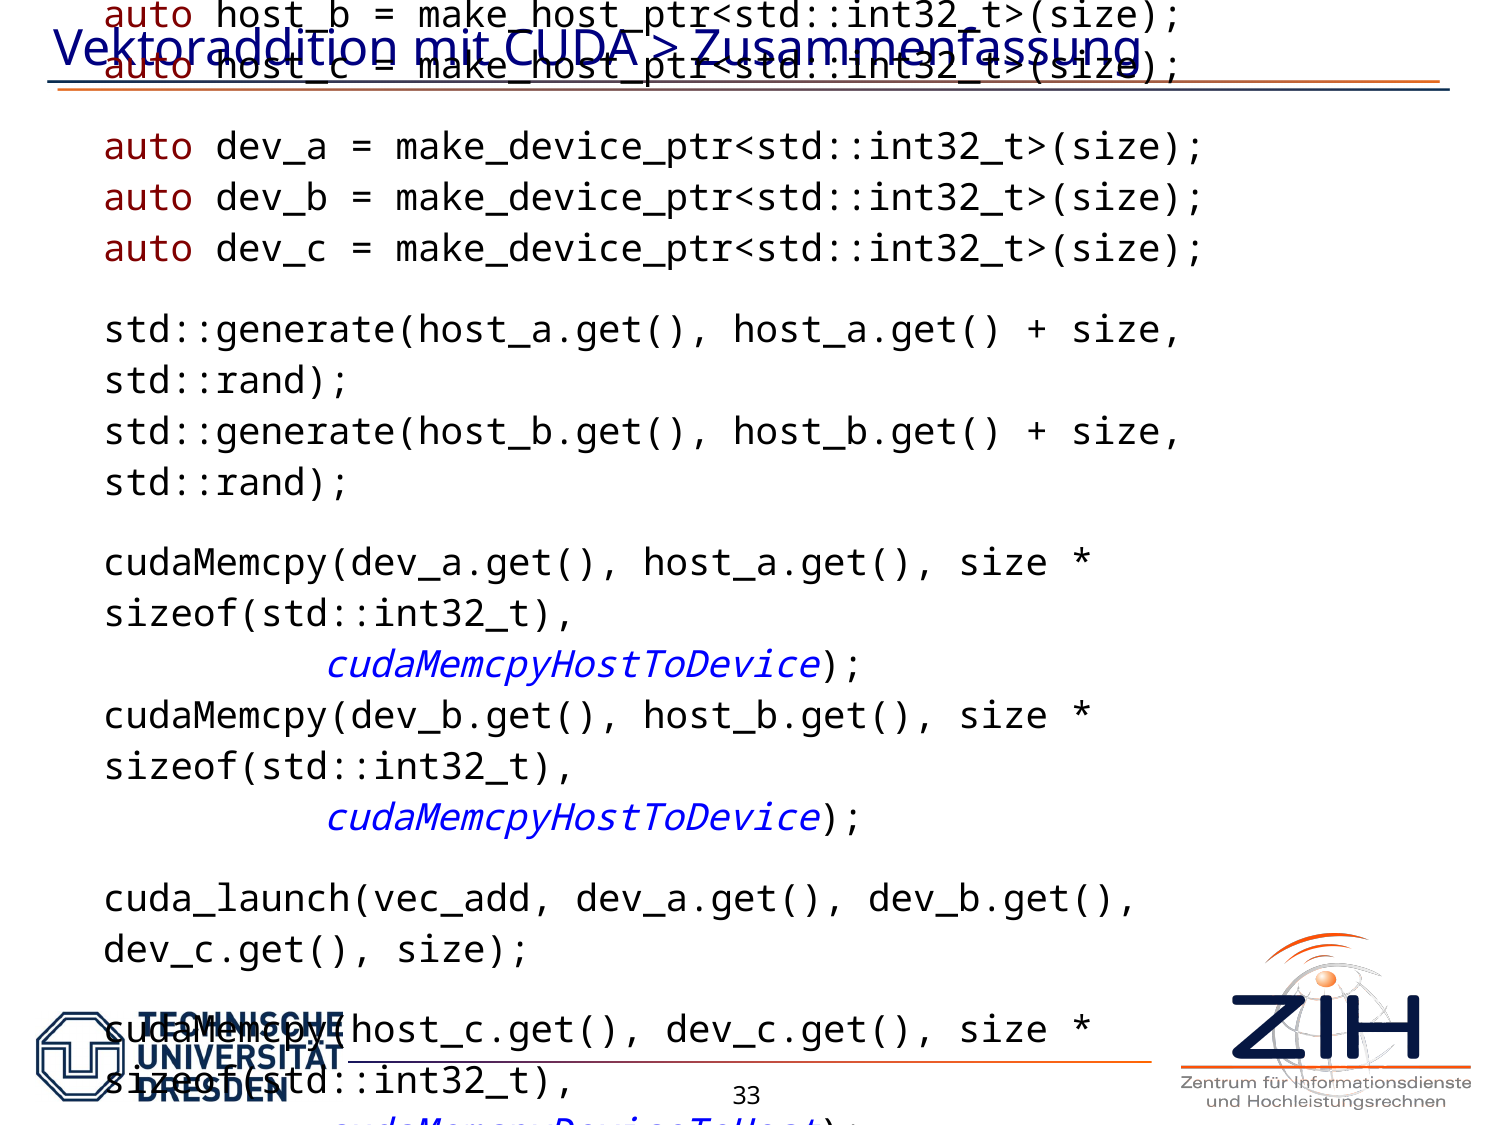

constexpr auto size = 1000;
auto host_a = make_host_ptr<std::int32_t>(size);
auto host_b = make_host_ptr<std::int32_t>(size);
auto host_c = make_host_ptr<std::int32_t>(size);
auto dev_a = make_device_ptr<std::int32_t>(size);
auto dev_b = make_device_ptr<std::int32_t>(size);
auto dev_c = make_device_ptr<std::int32_t>(size);
std::generate(host_a.get(), host_a.get() + size, std::rand);
std::generate(host_b.get(), host_b.get() + size, std::rand);
cudaMemcpy(dev_a.get(), host_a.get(), size * sizeof(std::int32_t),
cudaMemcpyHostToDevice);
cudaMemcpy(dev_b.get(), host_b.get(), size * sizeof(std::int32_t),
cudaMemcpyHostToDevice);
cuda_launch(vec_add, dev_a.get(), dev_b.get(), dev_c.get(), size);
cudaMemcpy(host_c.get(), dev_c.get(), size * sizeof(std::int32_t),
cudaMemcpyDeviceToHost);
# Vektoraddition mit CUDA > Zusammenfassung
33